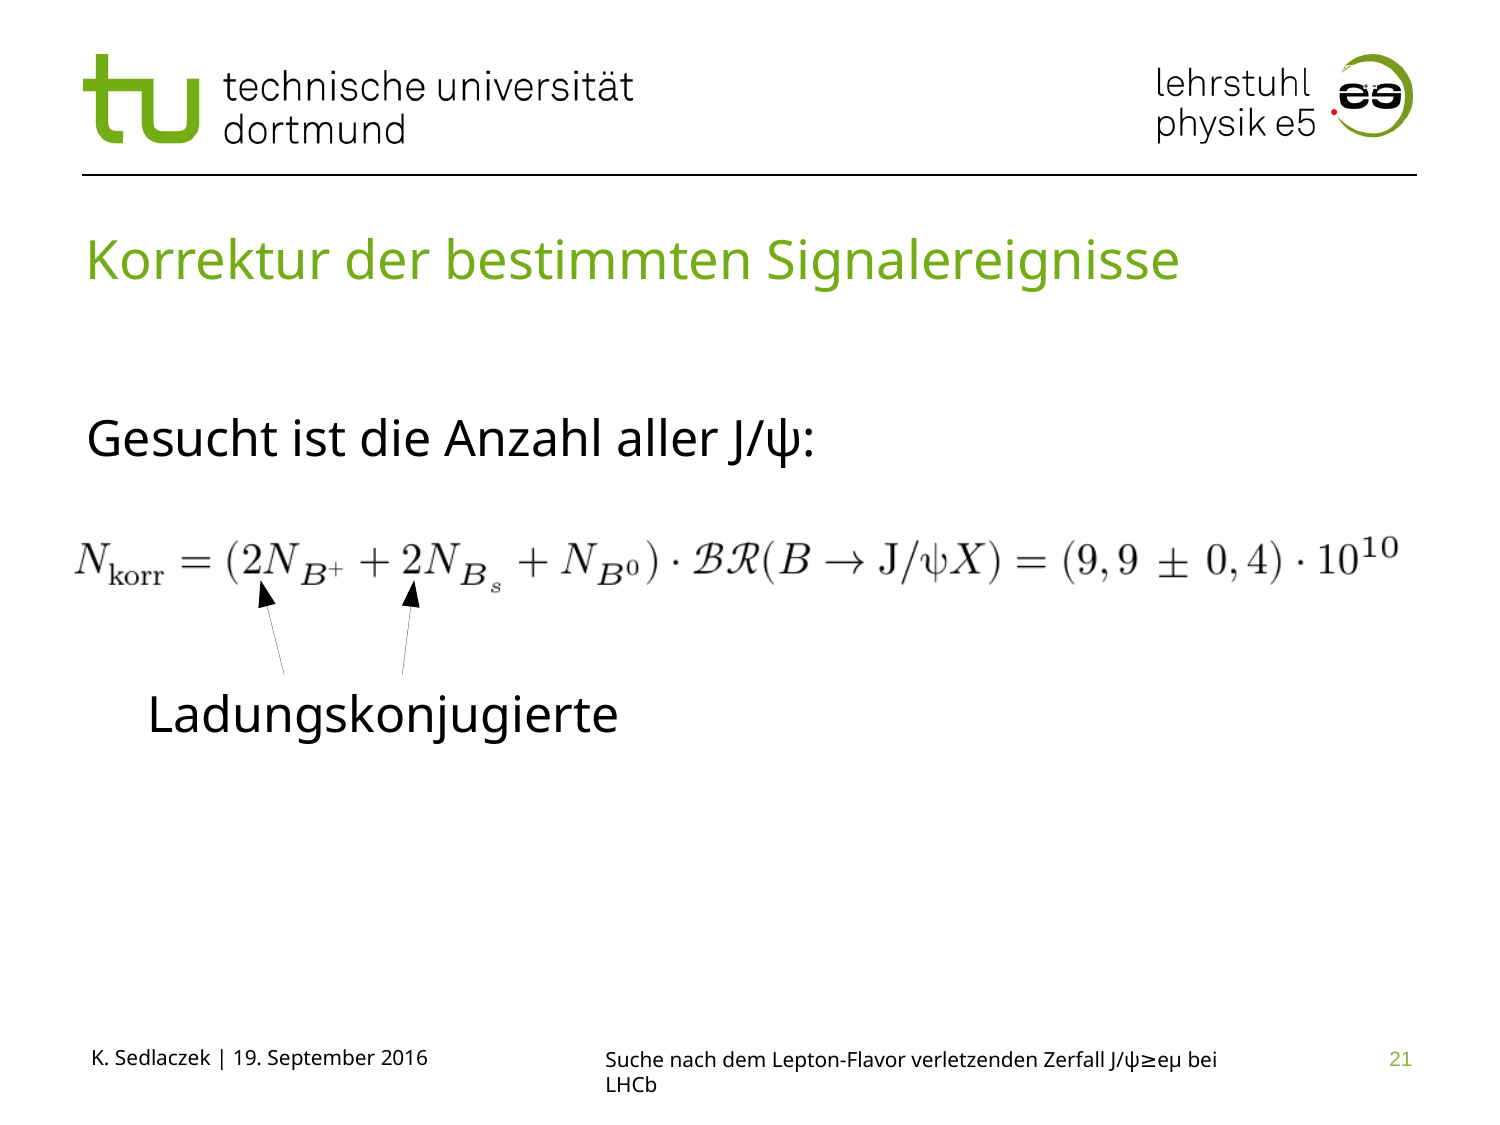

# Korrektur der bestimmten Signalereignisse
Gesucht ist die Anzahl aller J/ψ:
Ladungskonjugierte
K. Sedlaczek | 19. September 2016
Suche nach dem Lepton-Flavor verletzenden Zerfall J/ψ≥eµ bei LHCb